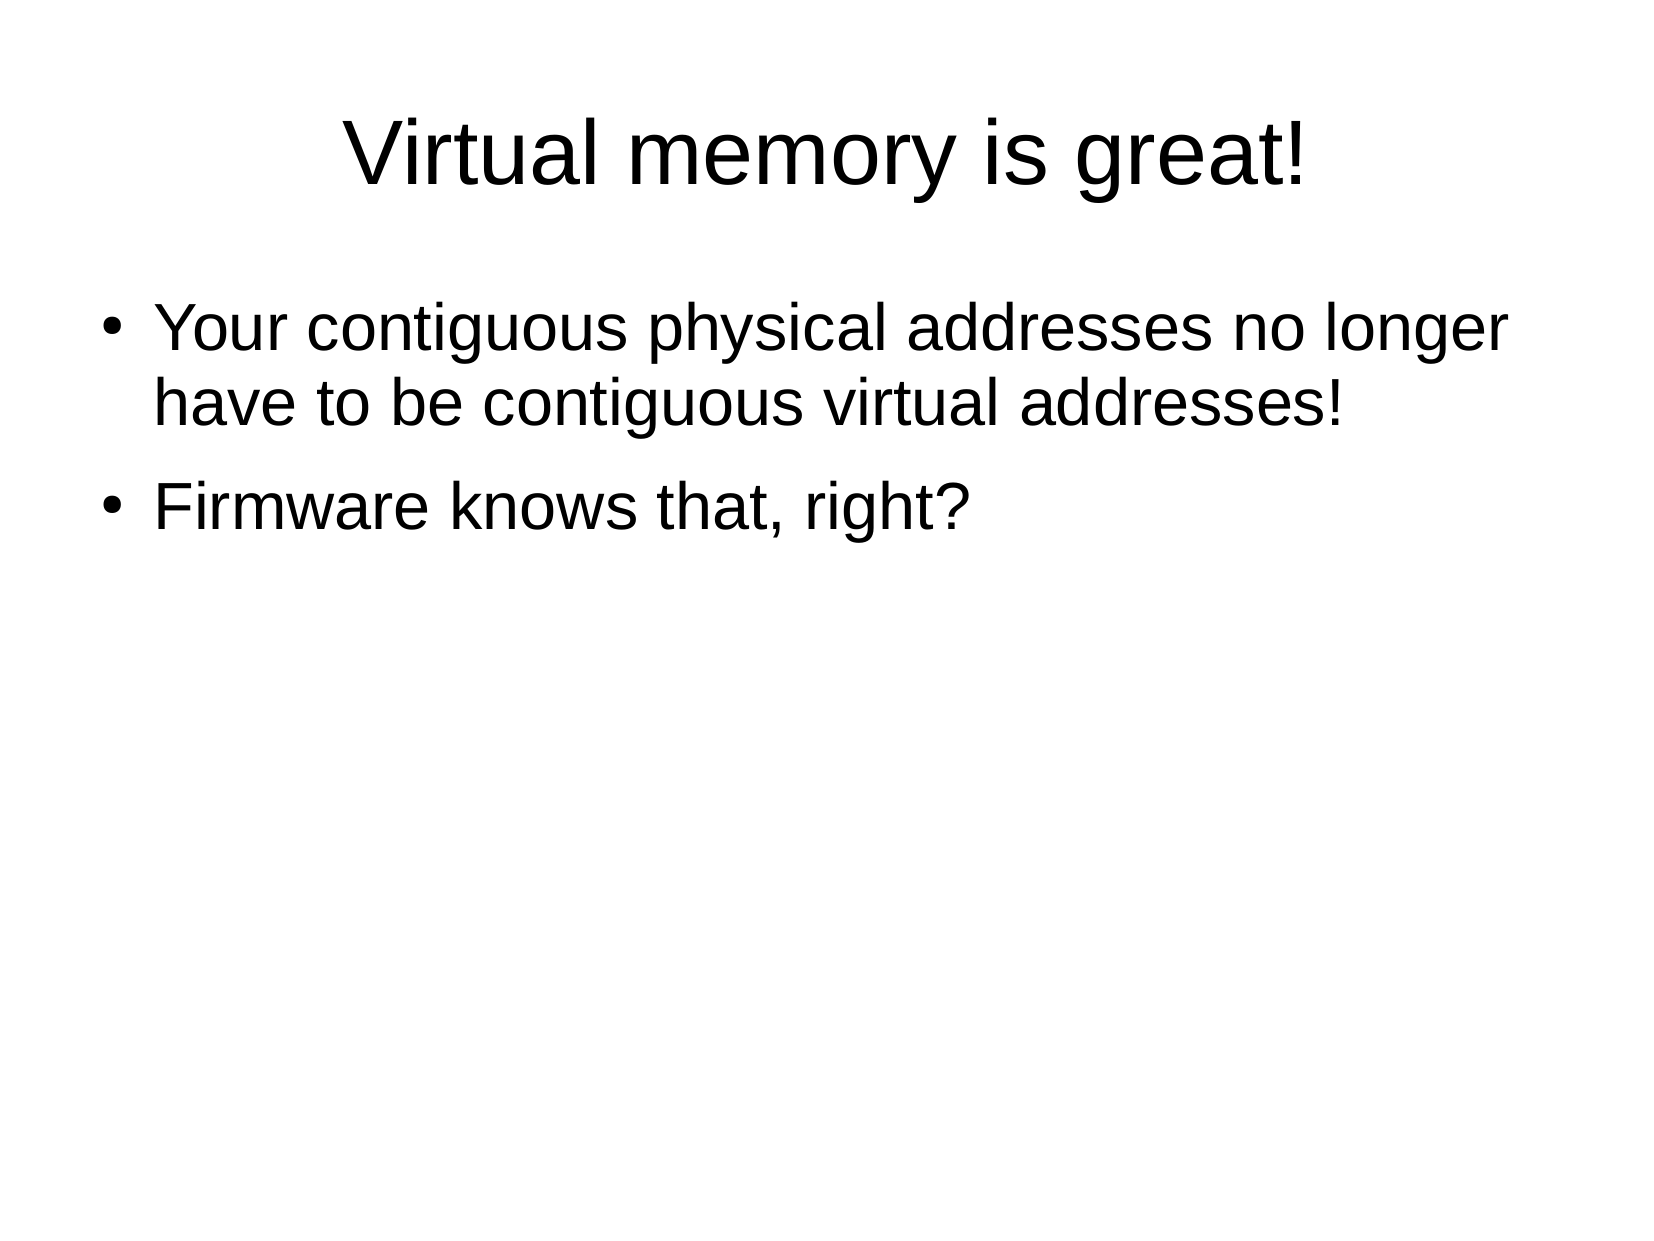

# Virtual memory is great!
Your contiguous physical addresses no longer have to be contiguous virtual addresses!
Firmware knows that, right?